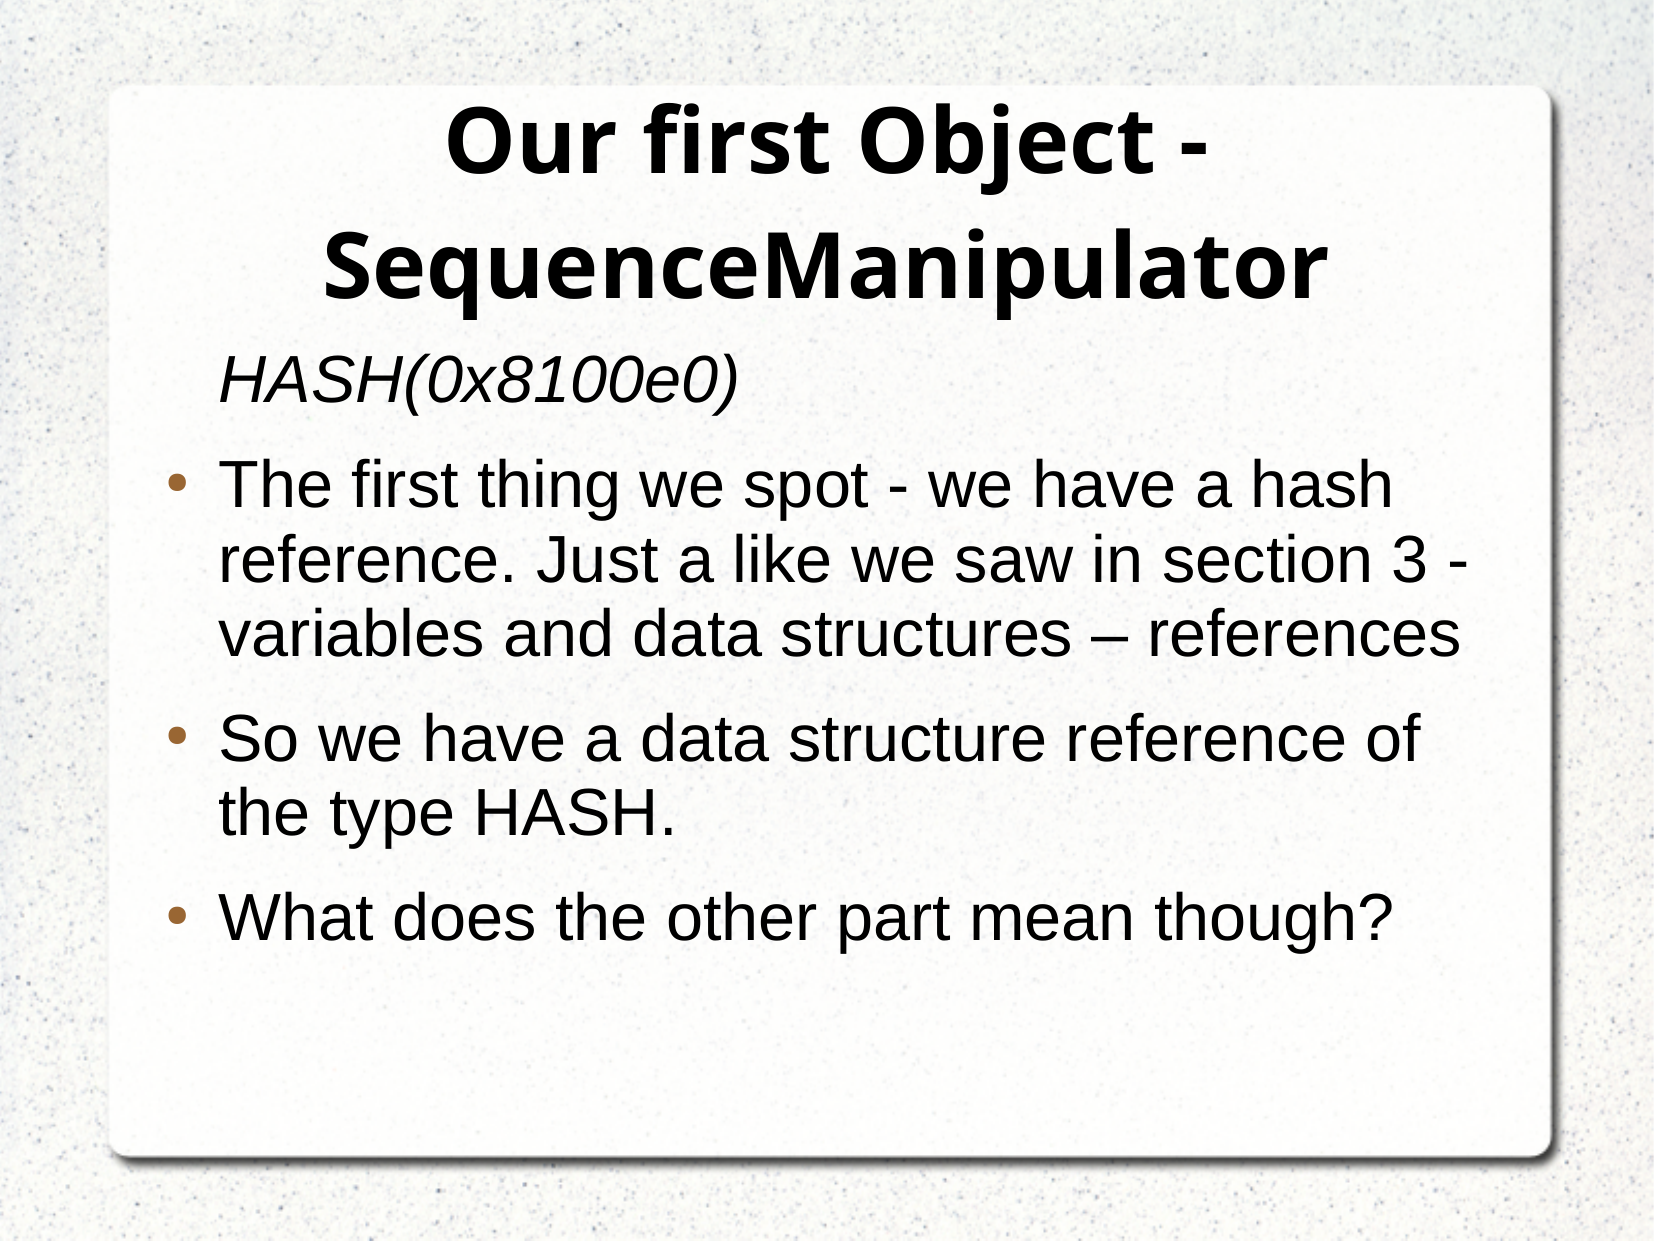

# Our first Object - SequenceManipulator
HASH(0x8100e0)
The first thing we spot - we have a hash reference. Just a like we saw in section 3 - variables and data structures – references
So we have a data structure reference of the type HASH.
What does the other part mean though?